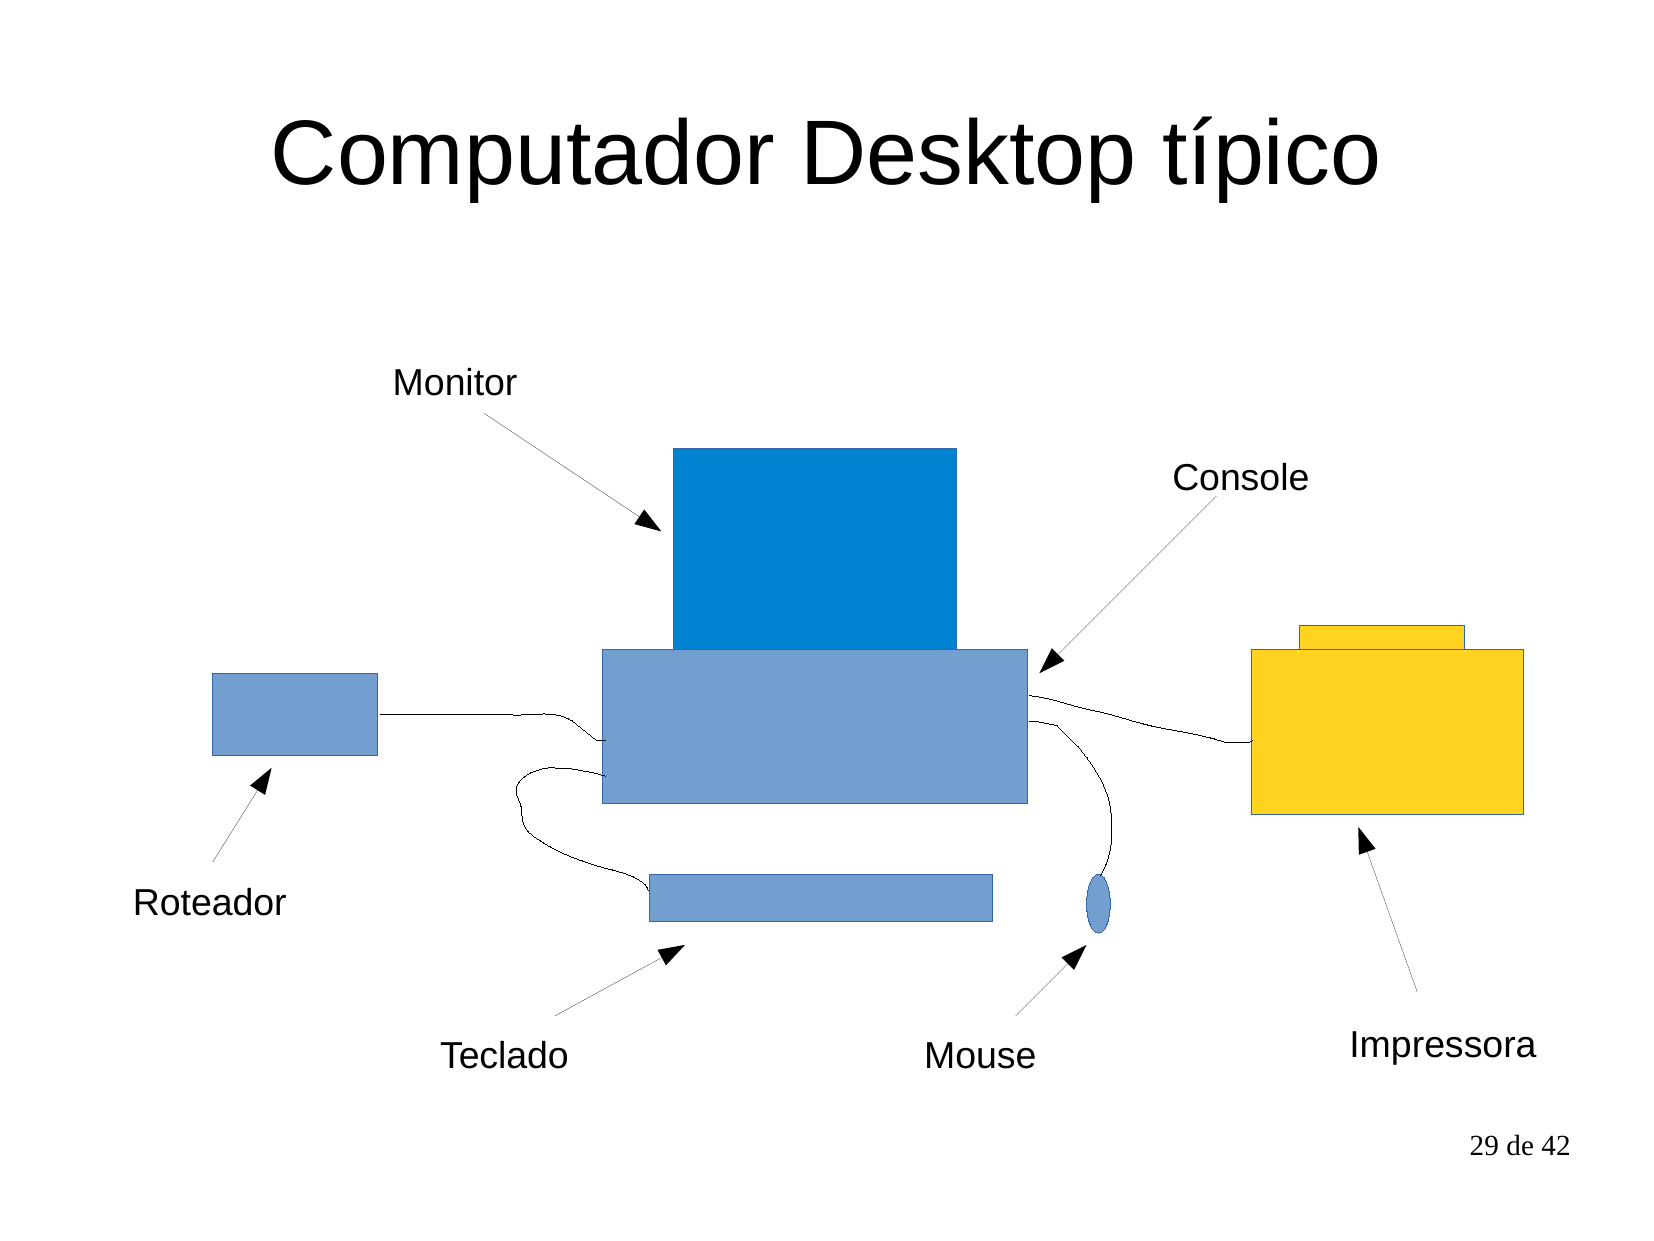

# Computador Desktop típico
Monitor
Console
Roteador
Impressora
Teclado
Mouse
29